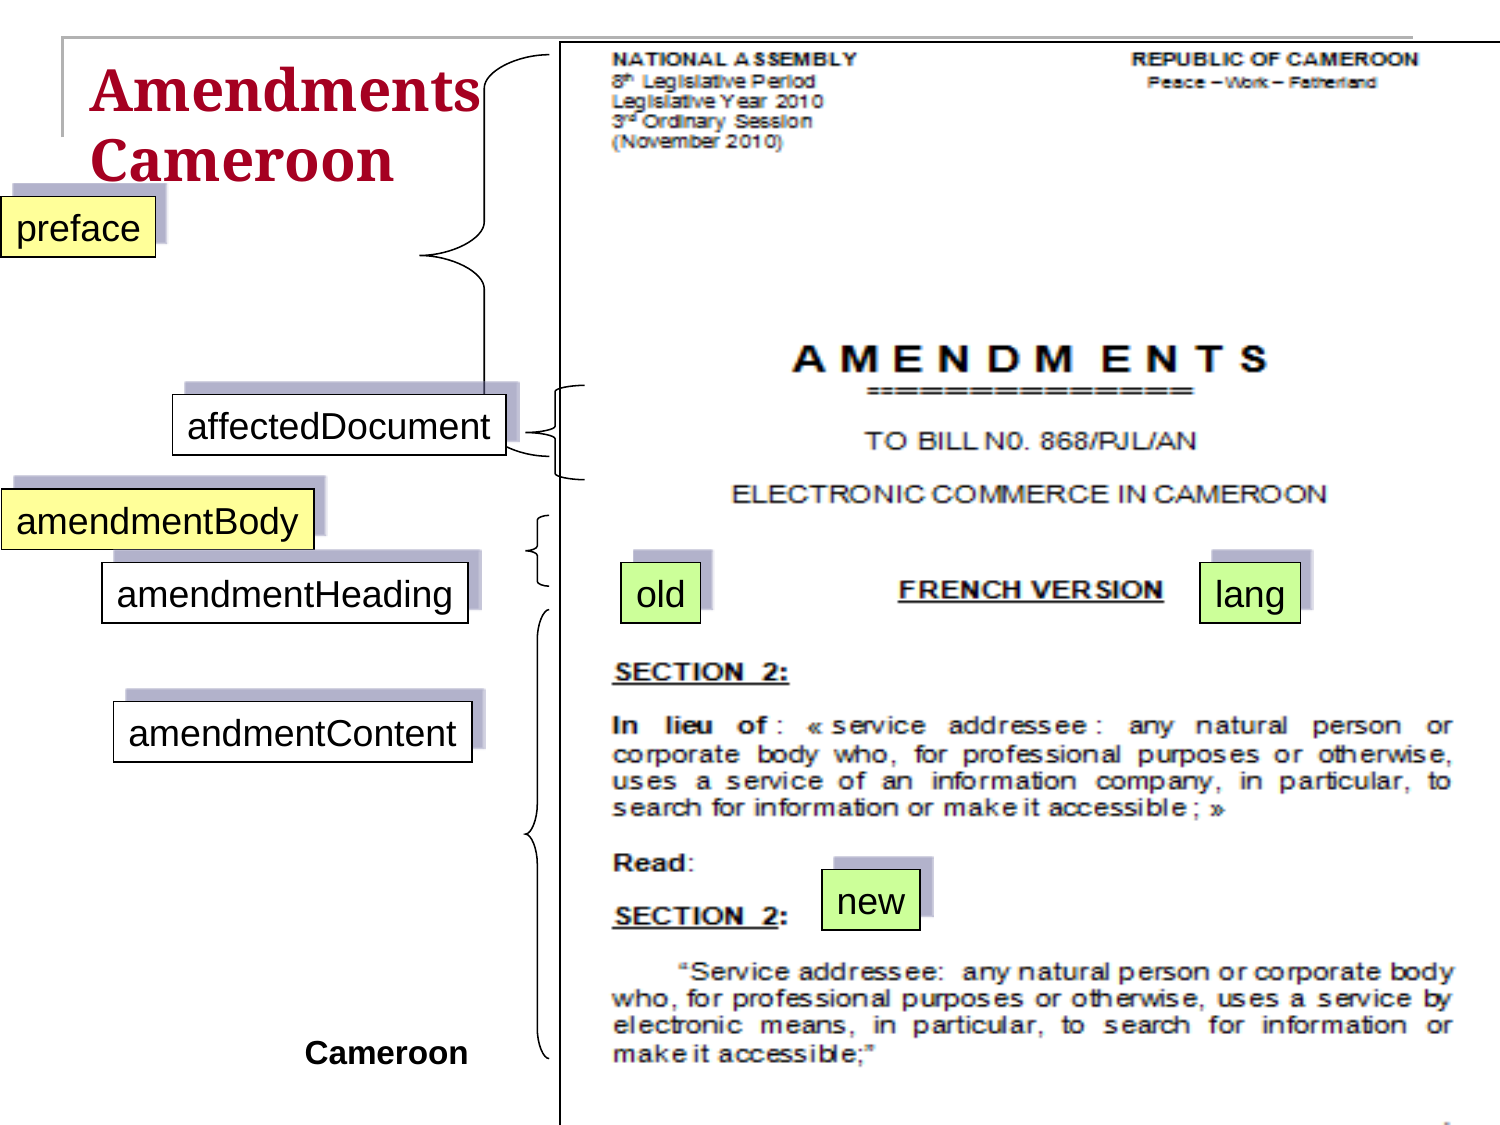

# Amendments Cameroon
preface
affectedDocument
amendmentBody
amendmentHeading
old
lang
amendmentContent
new
Cameroon